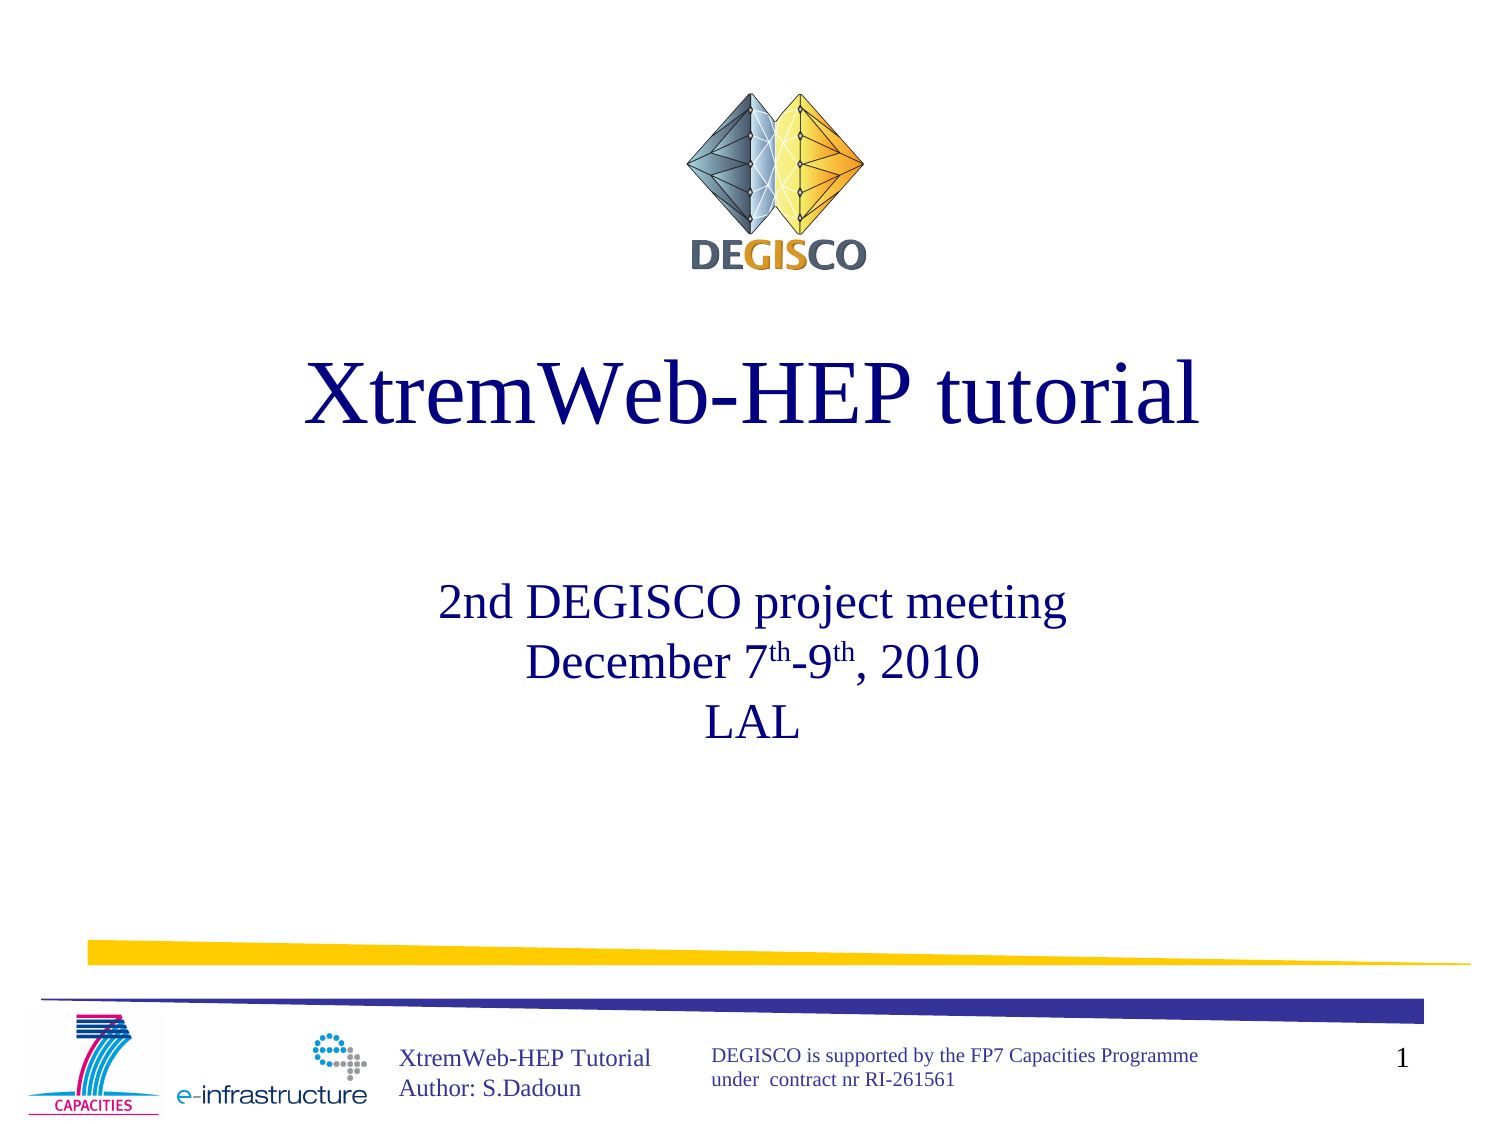

XtremWeb-HEP tutorial
#
2nd DEGISCO project meeting
December 7th-9th, 2010
LAL
1